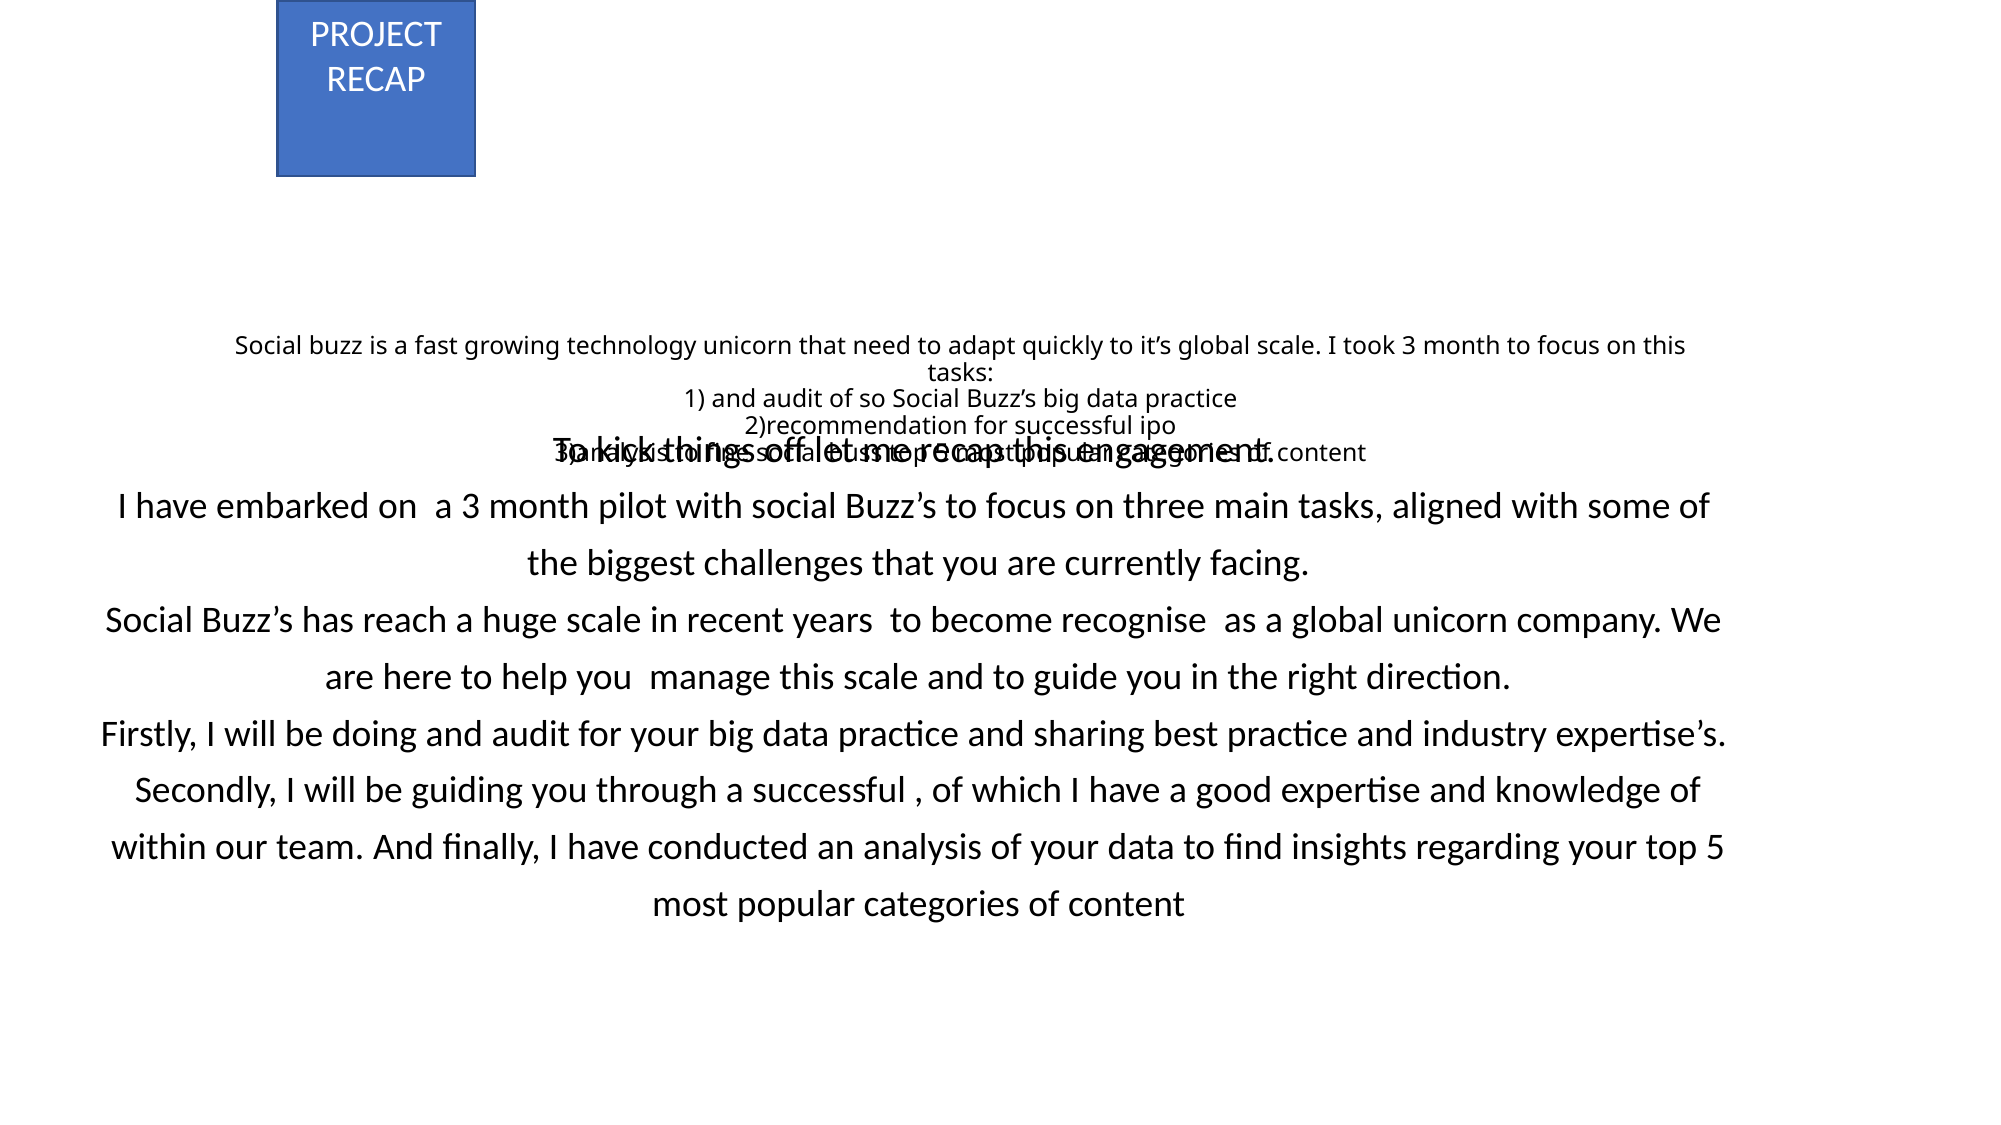

PROJECT RECAP
# Social buzz is a fast growing technology unicorn that need to adapt quickly to it’s global scale. I took 3 month to focus on this tasks: 1) and audit of so Social Buzz’s big data practice 2)recommendation for successful ipo 3)analysis to fine social buss top 5 most popular categories of content
To kick things off let me recap this engagement.
I have embarked on a 3 month pilot with social Buzz’s to focus on three main tasks, aligned with some of
 the biggest challenges that you are currently facing.
Social Buzz’s has reach a huge scale in recent years to become recognise as a global unicorn company. We
 are here to help you manage this scale and to guide you in the right direction.
Firstly, I will be doing and audit for your big data practice and sharing best practice and industry expertise’s.
 Secondly, I will be guiding you through a successful , of which I have a good expertise and knowledge of
 within our team. And finally, I have conducted an analysis of your data to find insights regarding your top 5
 most popular categories of content